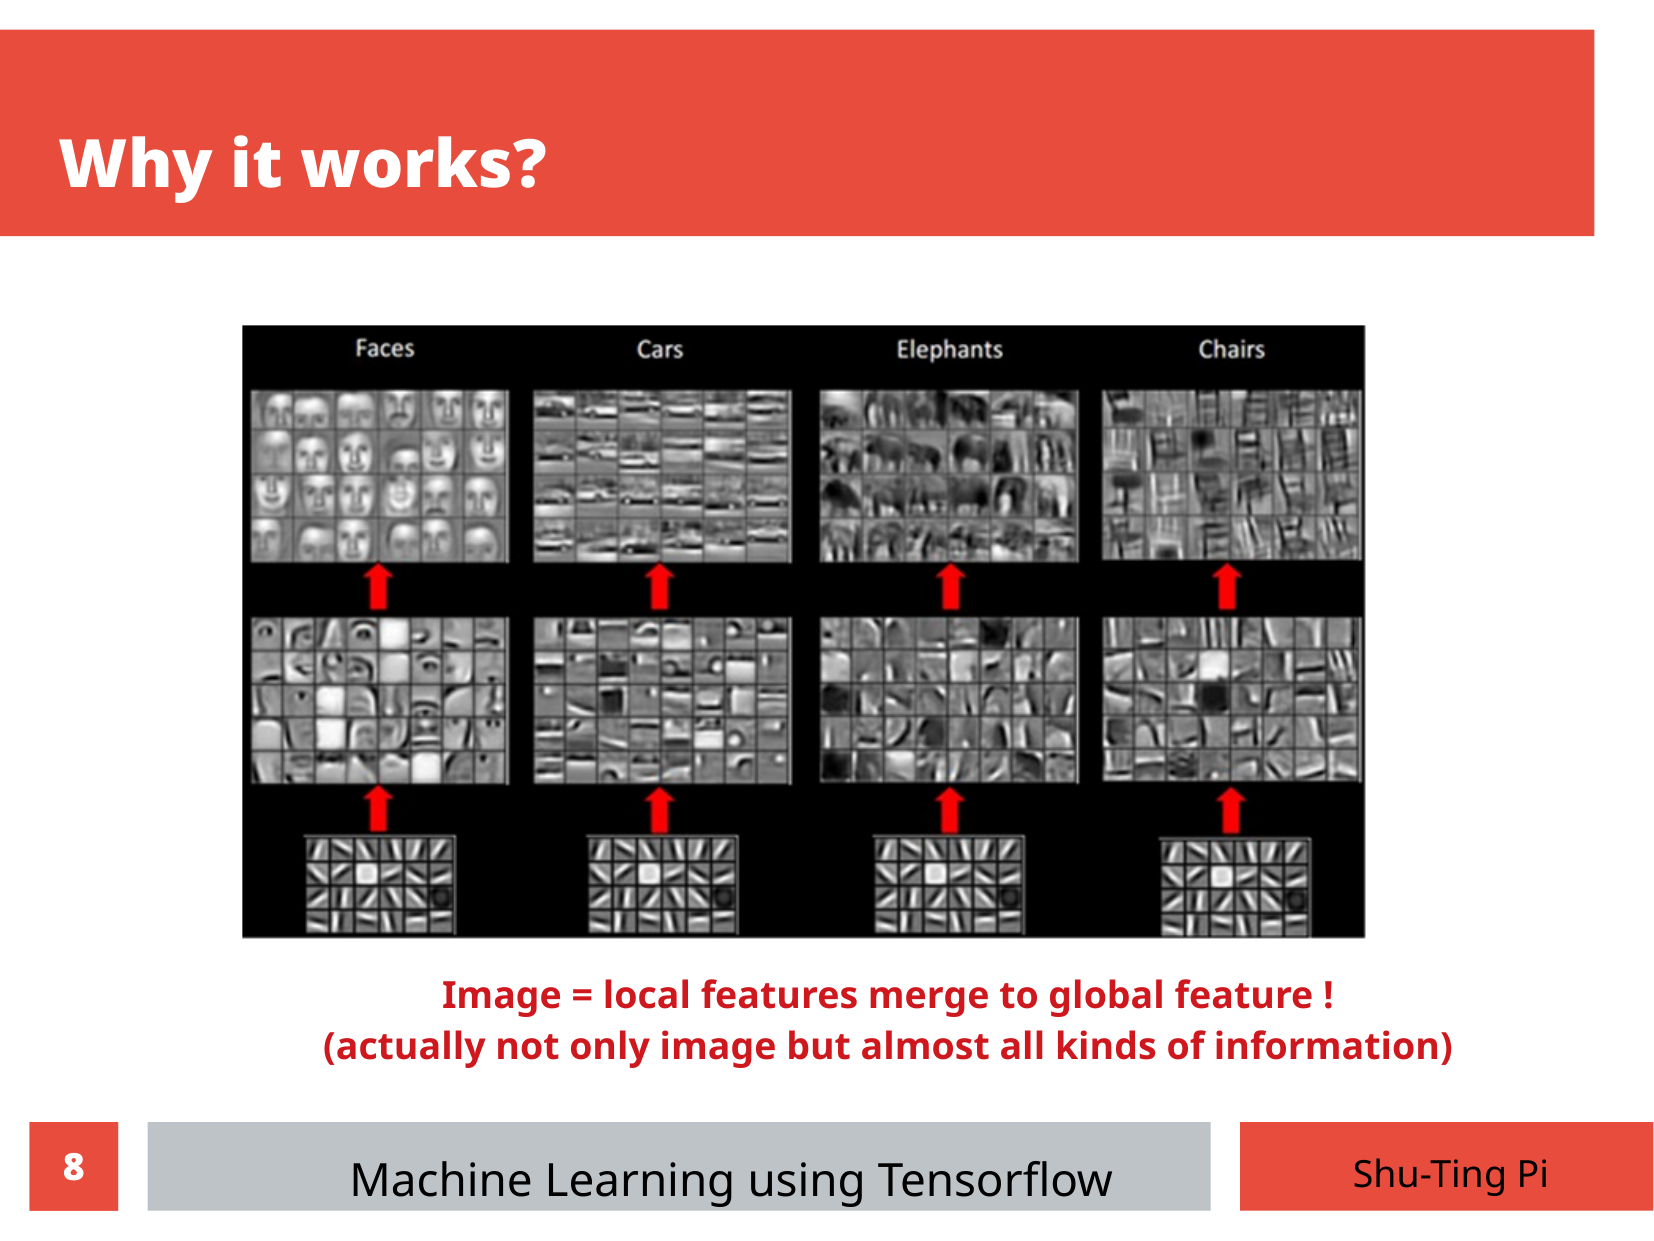

# Why it works?
Image = local features merge to global feature !
(actually not only image but almost all kinds of information)
8
Machine Learning using Tensorflow
Shu-Ting Pi